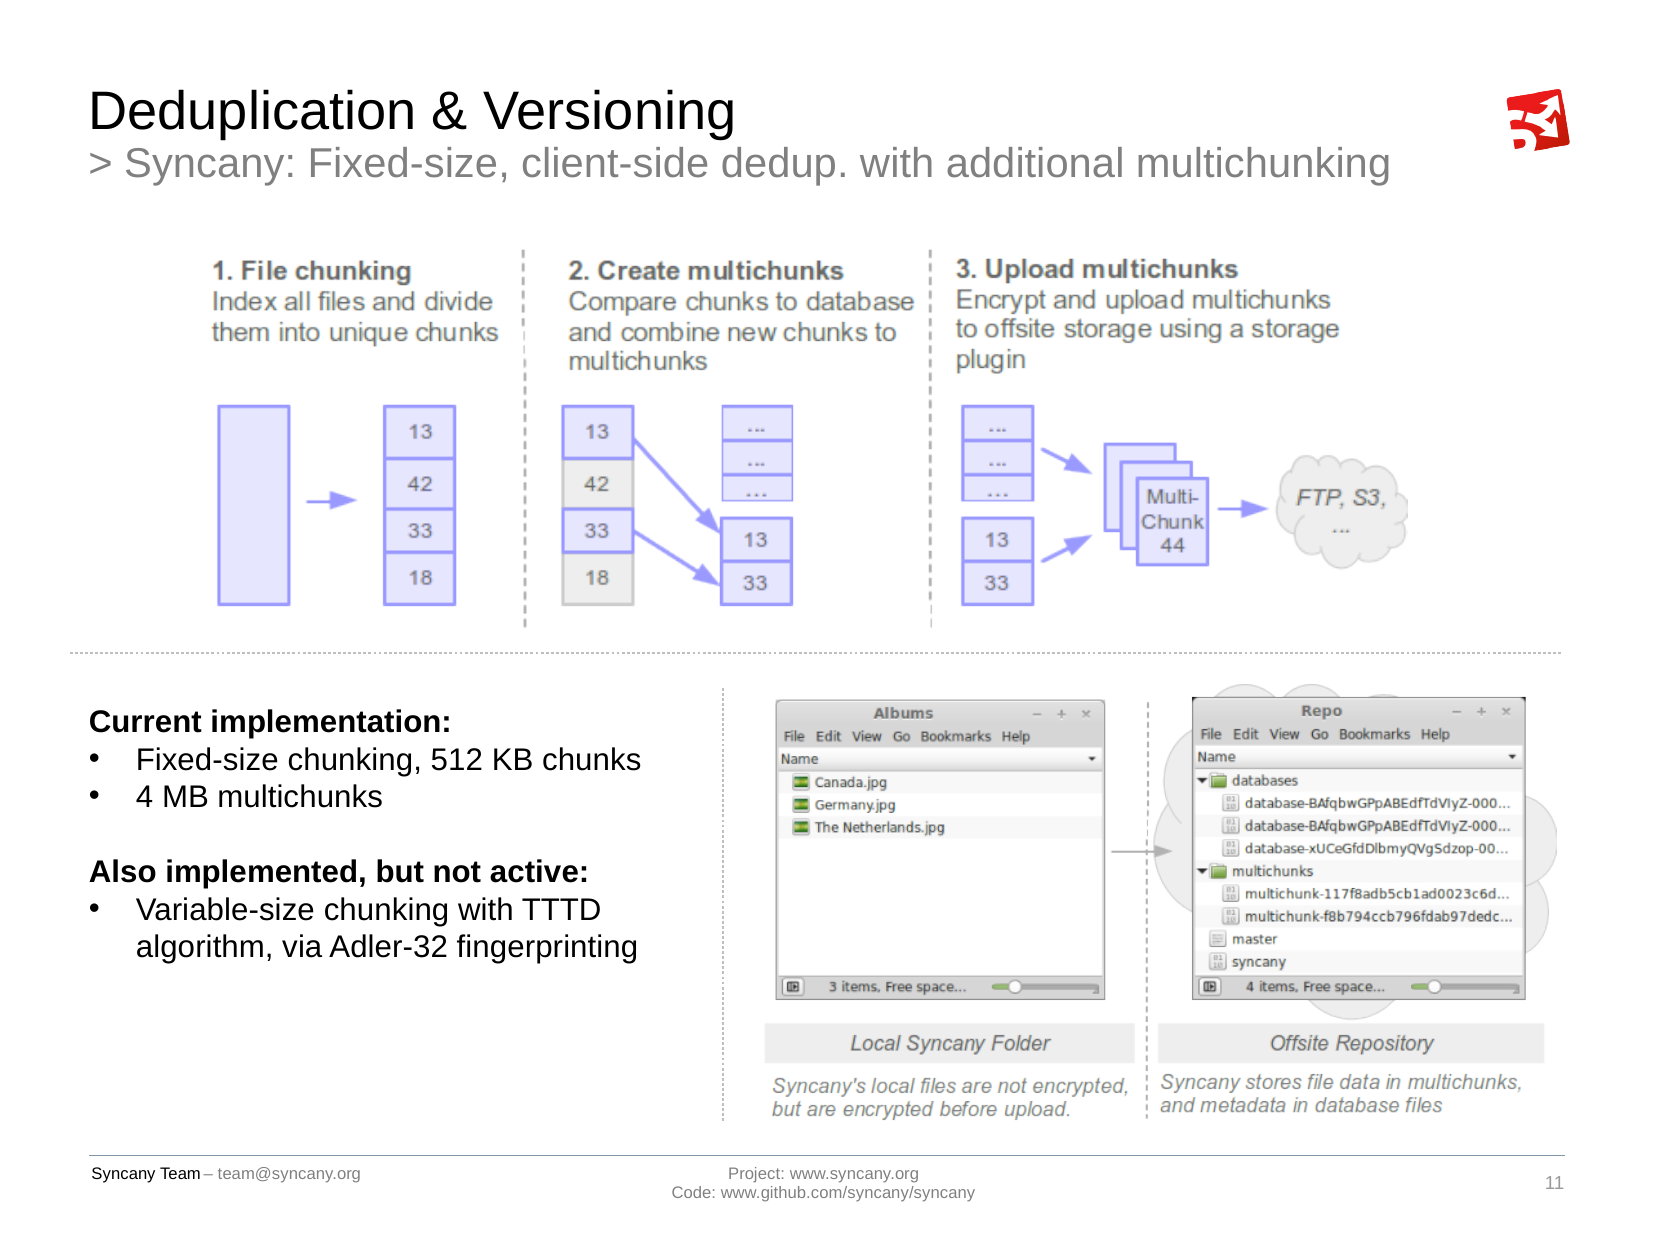

# Deduplication & Versioning > Syncany: Fixed-size, client-side dedup. with additional multichunking
Current implementation:
Fixed-size chunking, 512 KB chunks
4 MB multichunks
Also implemented, but not active:
Variable-size chunking with TTTD algorithm, via Adler-32 fingerprinting